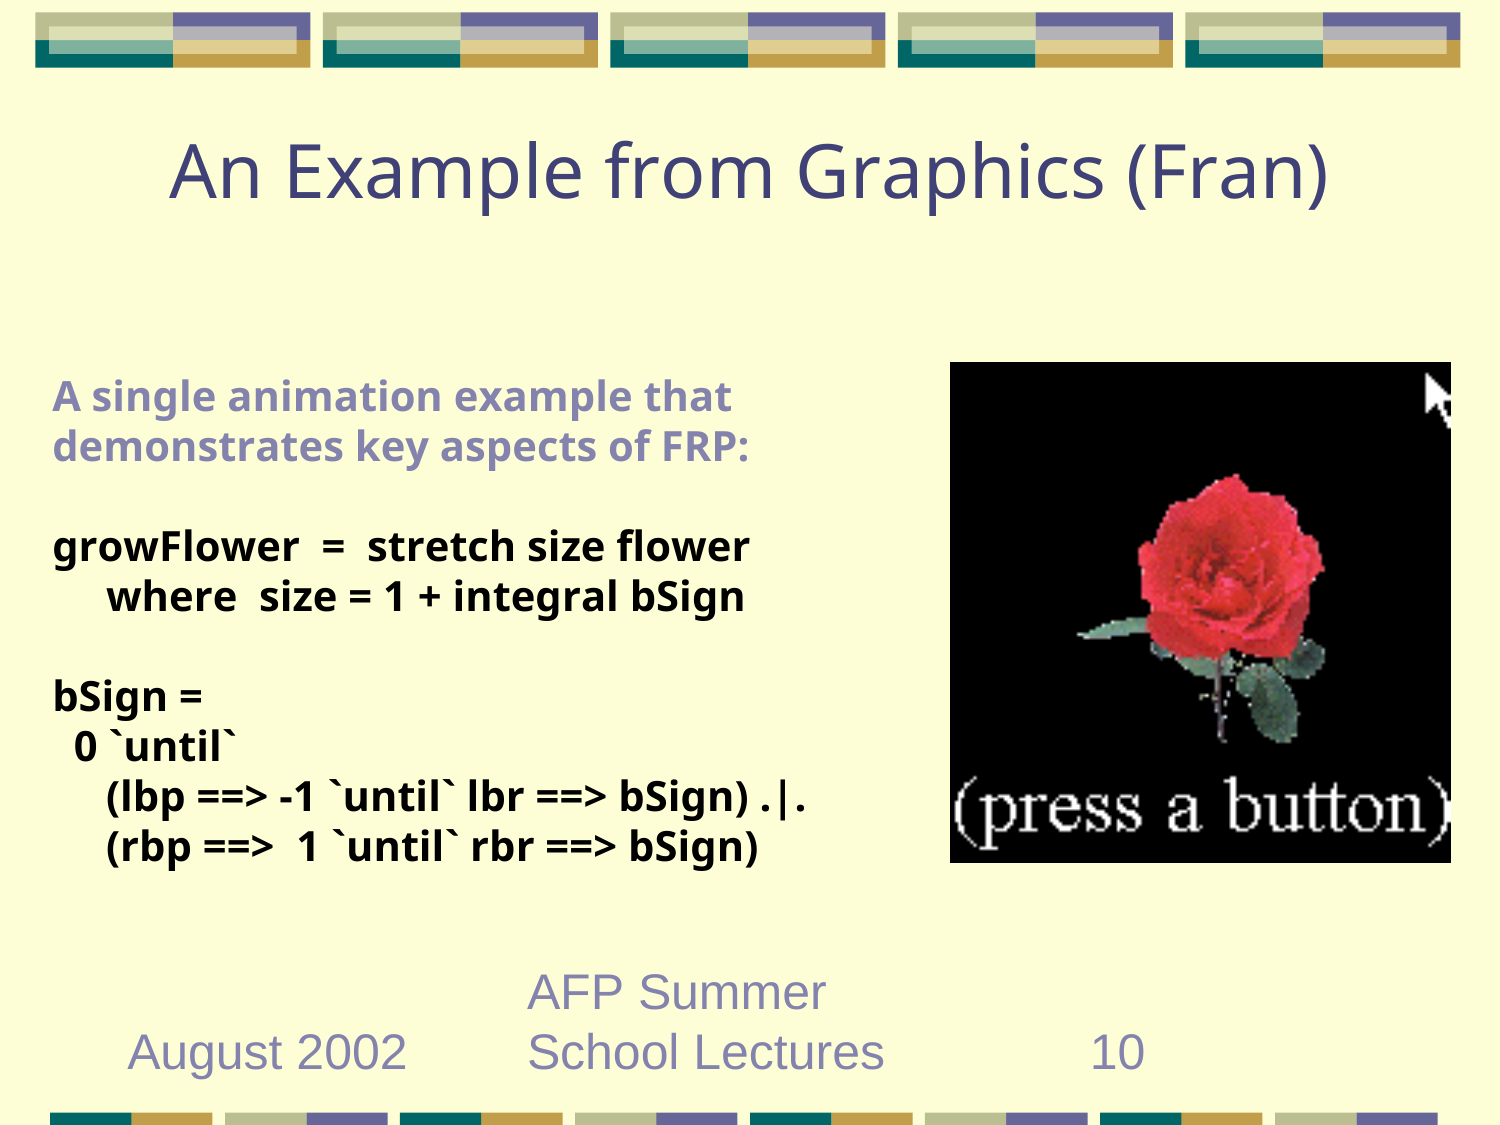

# An Example from Graphics (Fran)‏
A single animation example that demonstrates key aspects of FRP:
growFlower = stretch size flower
 where size = 1 + integral bSign
bSign =
 0 `until`
 (lbp ==> -1 `until` lbr ==> bSign) .|.
 (rbp ==> 1 `until` rbr ==> bSign)‏
August 2002
10